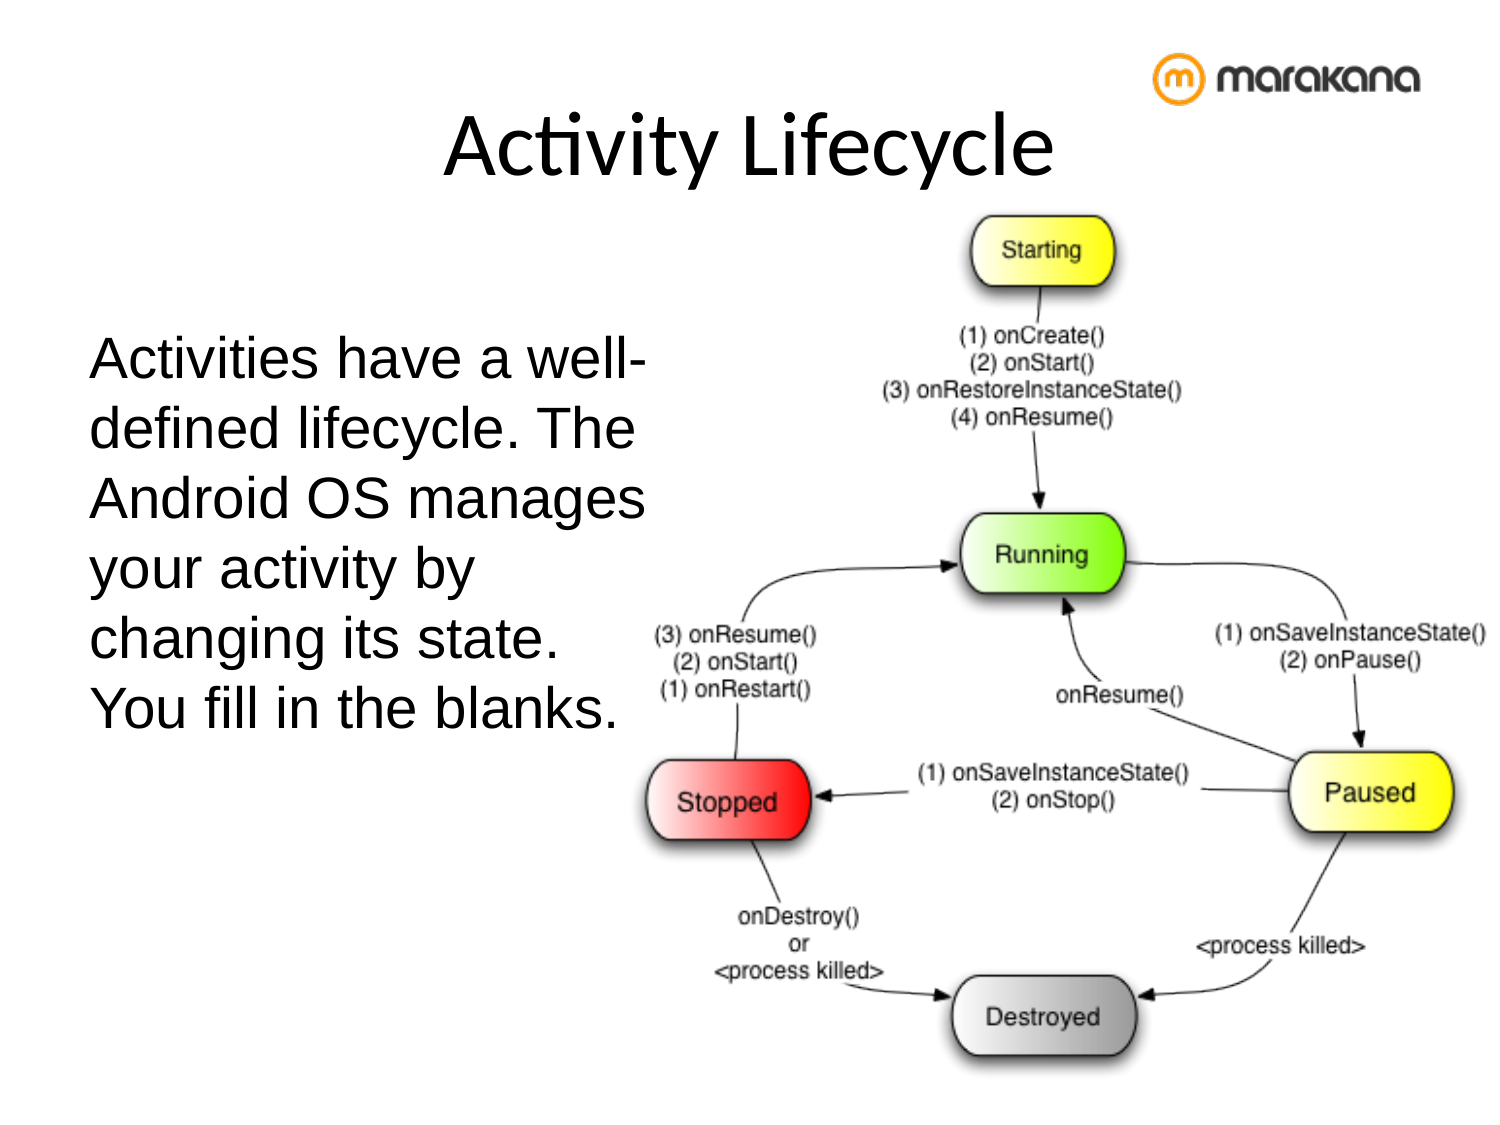

# Activity Lifecycle
Activities have a well-defined lifecycle. The Android OS manages your activity by changing its state. You fill in the blanks.